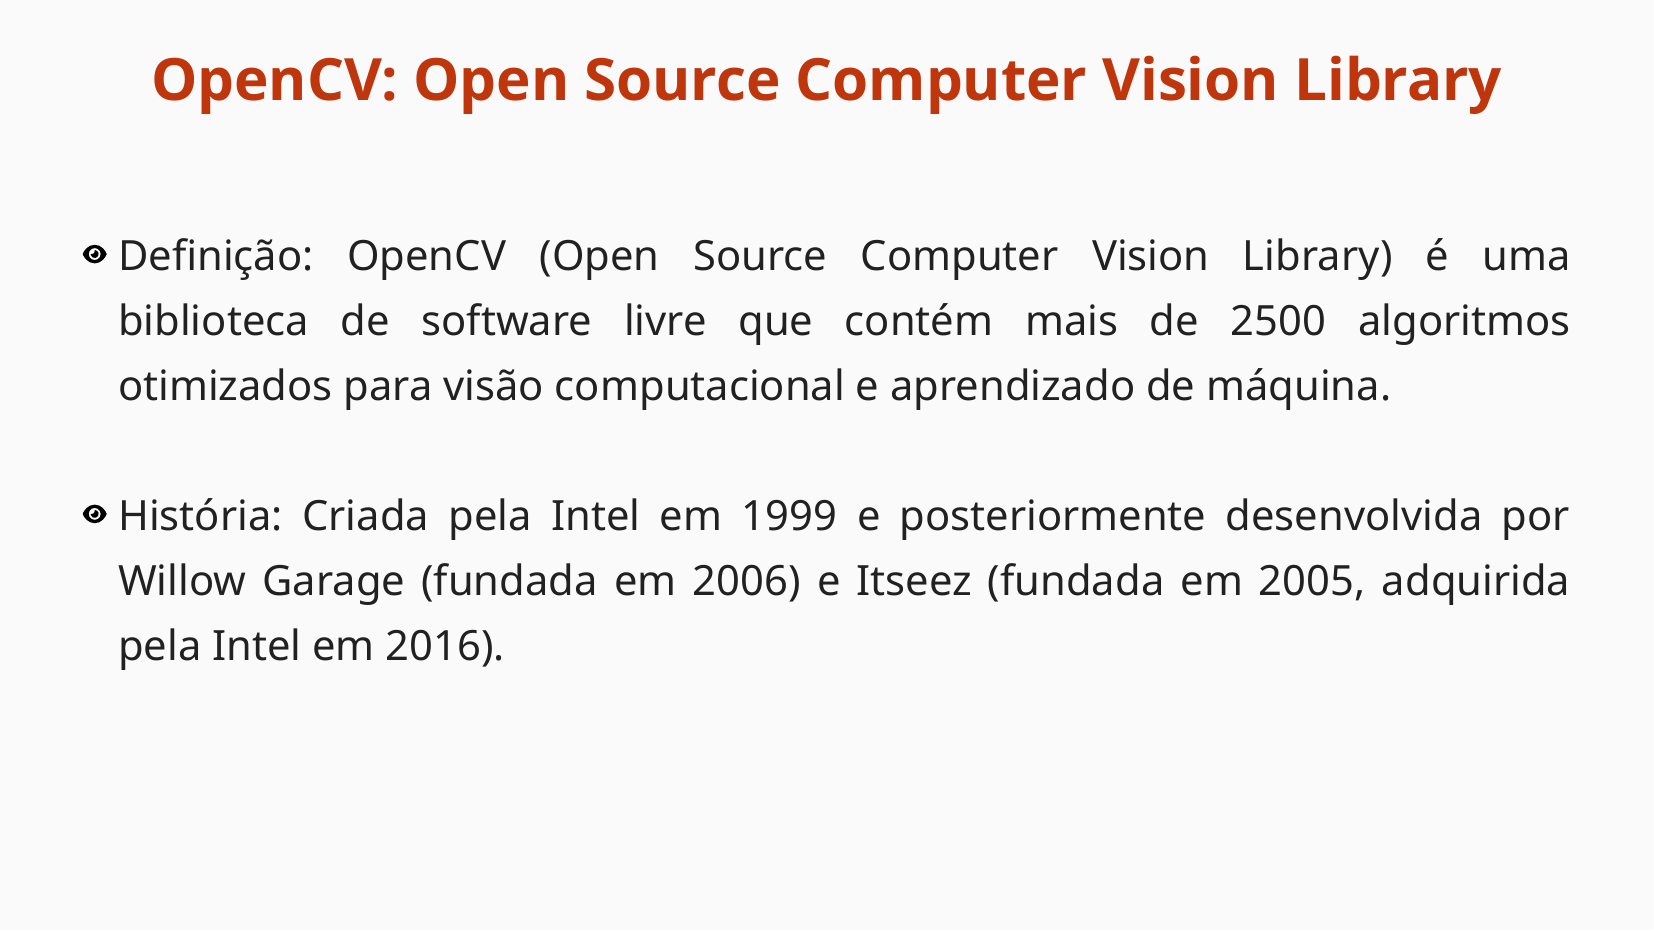

OpenCV: Open Source Computer Vision Library
# Definição: OpenCV (Open Source Computer Vision Library) é uma biblioteca de software livre que contém mais de 2500 algoritmos otimizados para visão computacional e aprendizado de máquina.
História: Criada pela Intel em 1999 e posteriormente desenvolvida por Willow Garage (fundada em 2006) e Itseez (fundada em 2005, adquirida pela Intel em 2016).